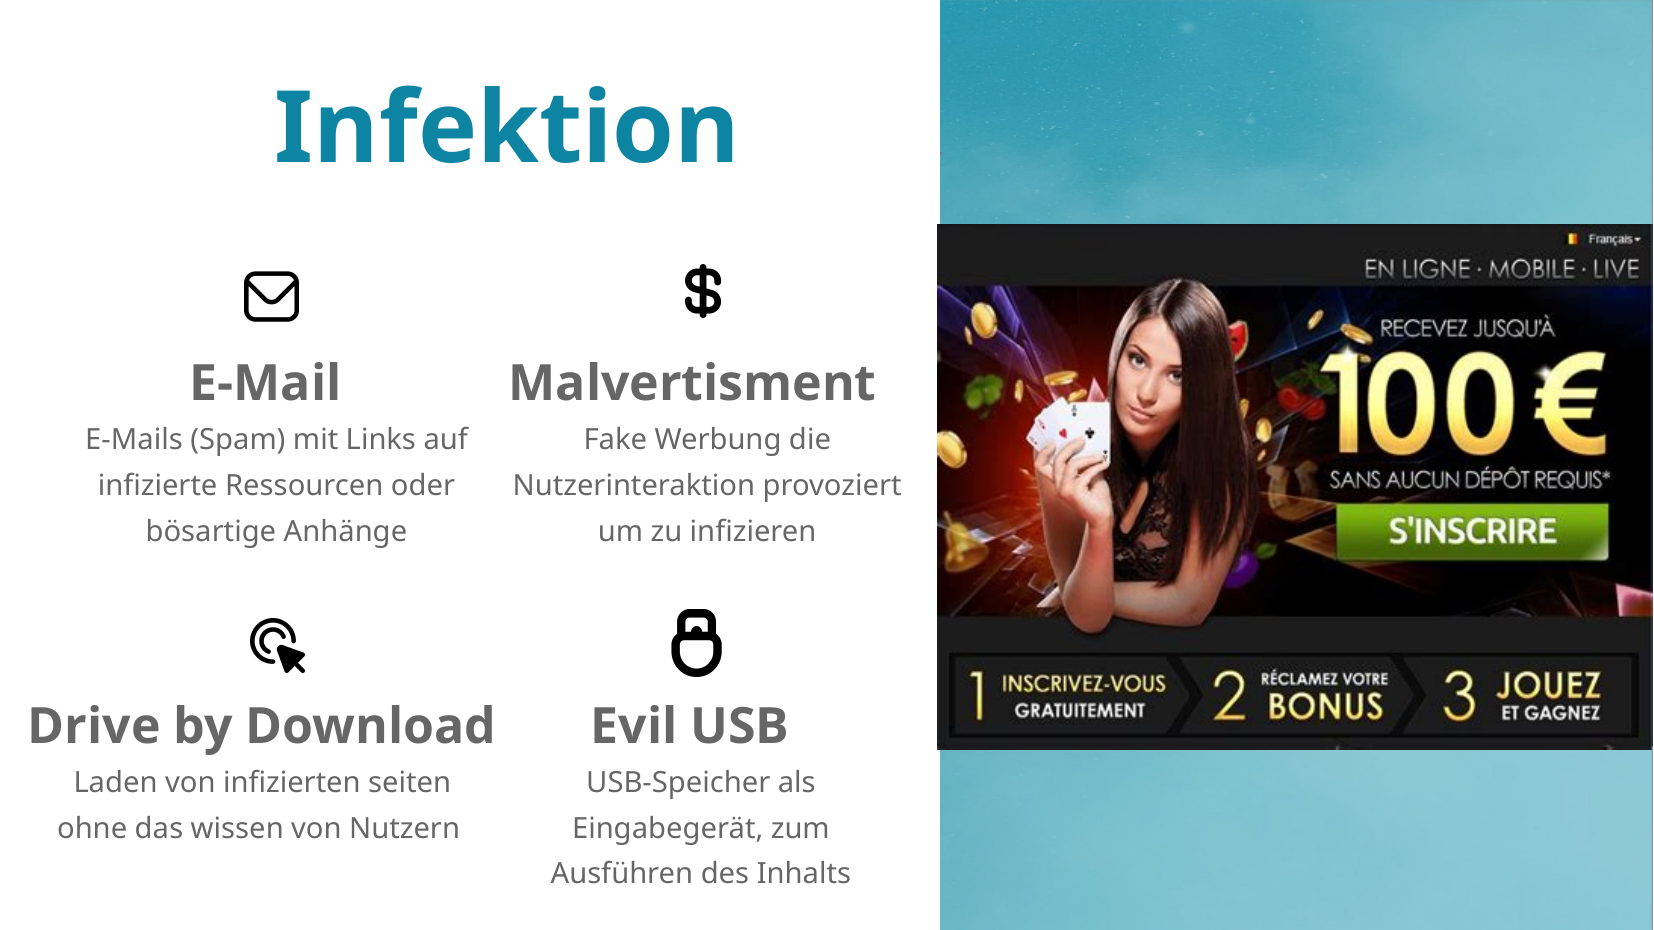

# Infektion
E-Mail
Malvertisment
E-Mails (Spam) mit Links auf infizierte Ressourcen oder bösartige Anhänge
Fake Werbung die Nutzerinteraktion provoziert um zu infizieren
Drive by Download
Evil USB
Laden von infizierten seiten ohne das wissen von Nutzern
USB-Speicher als Eingabegerät, zum Ausführen des Inhalts